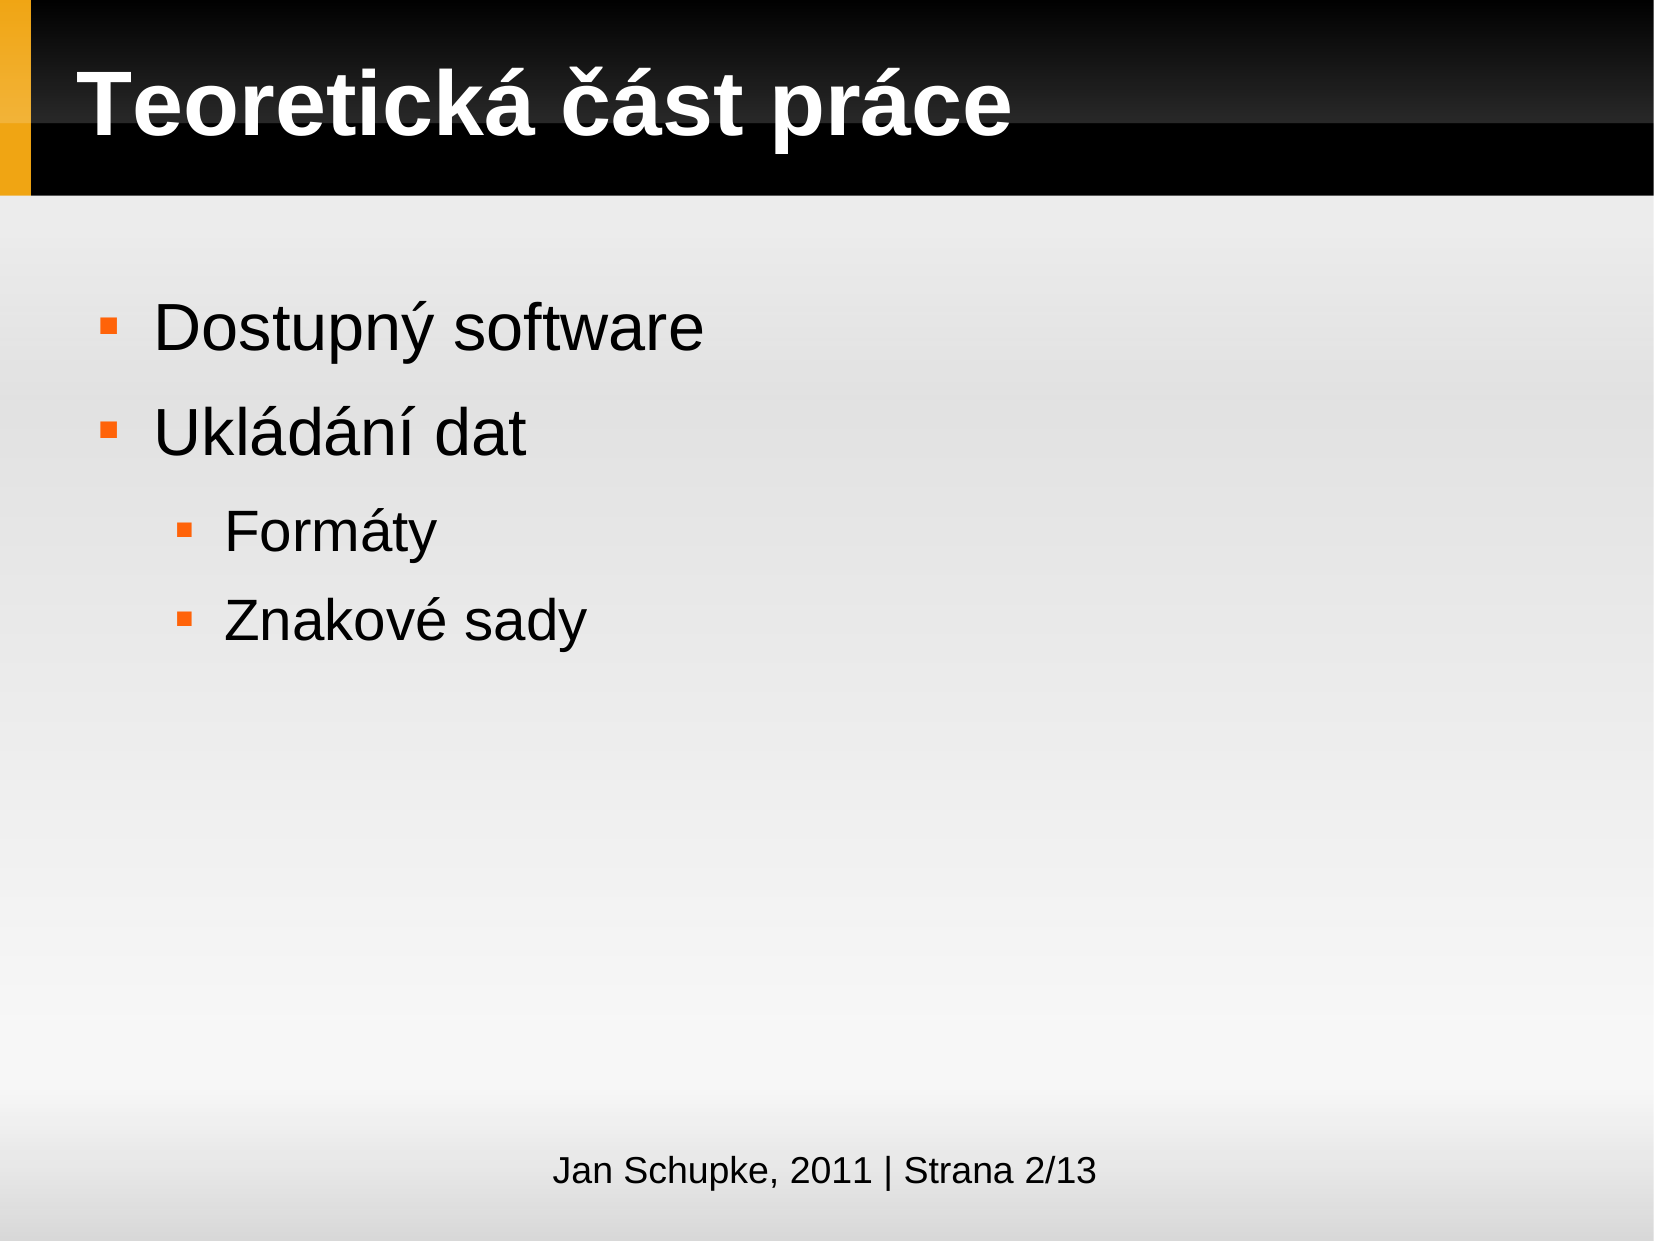

# Teoretická část práce
Dostupný software
Ukládání dat
Formáty
Znakové sady
Jan Schupke, 2011 | Strana /13